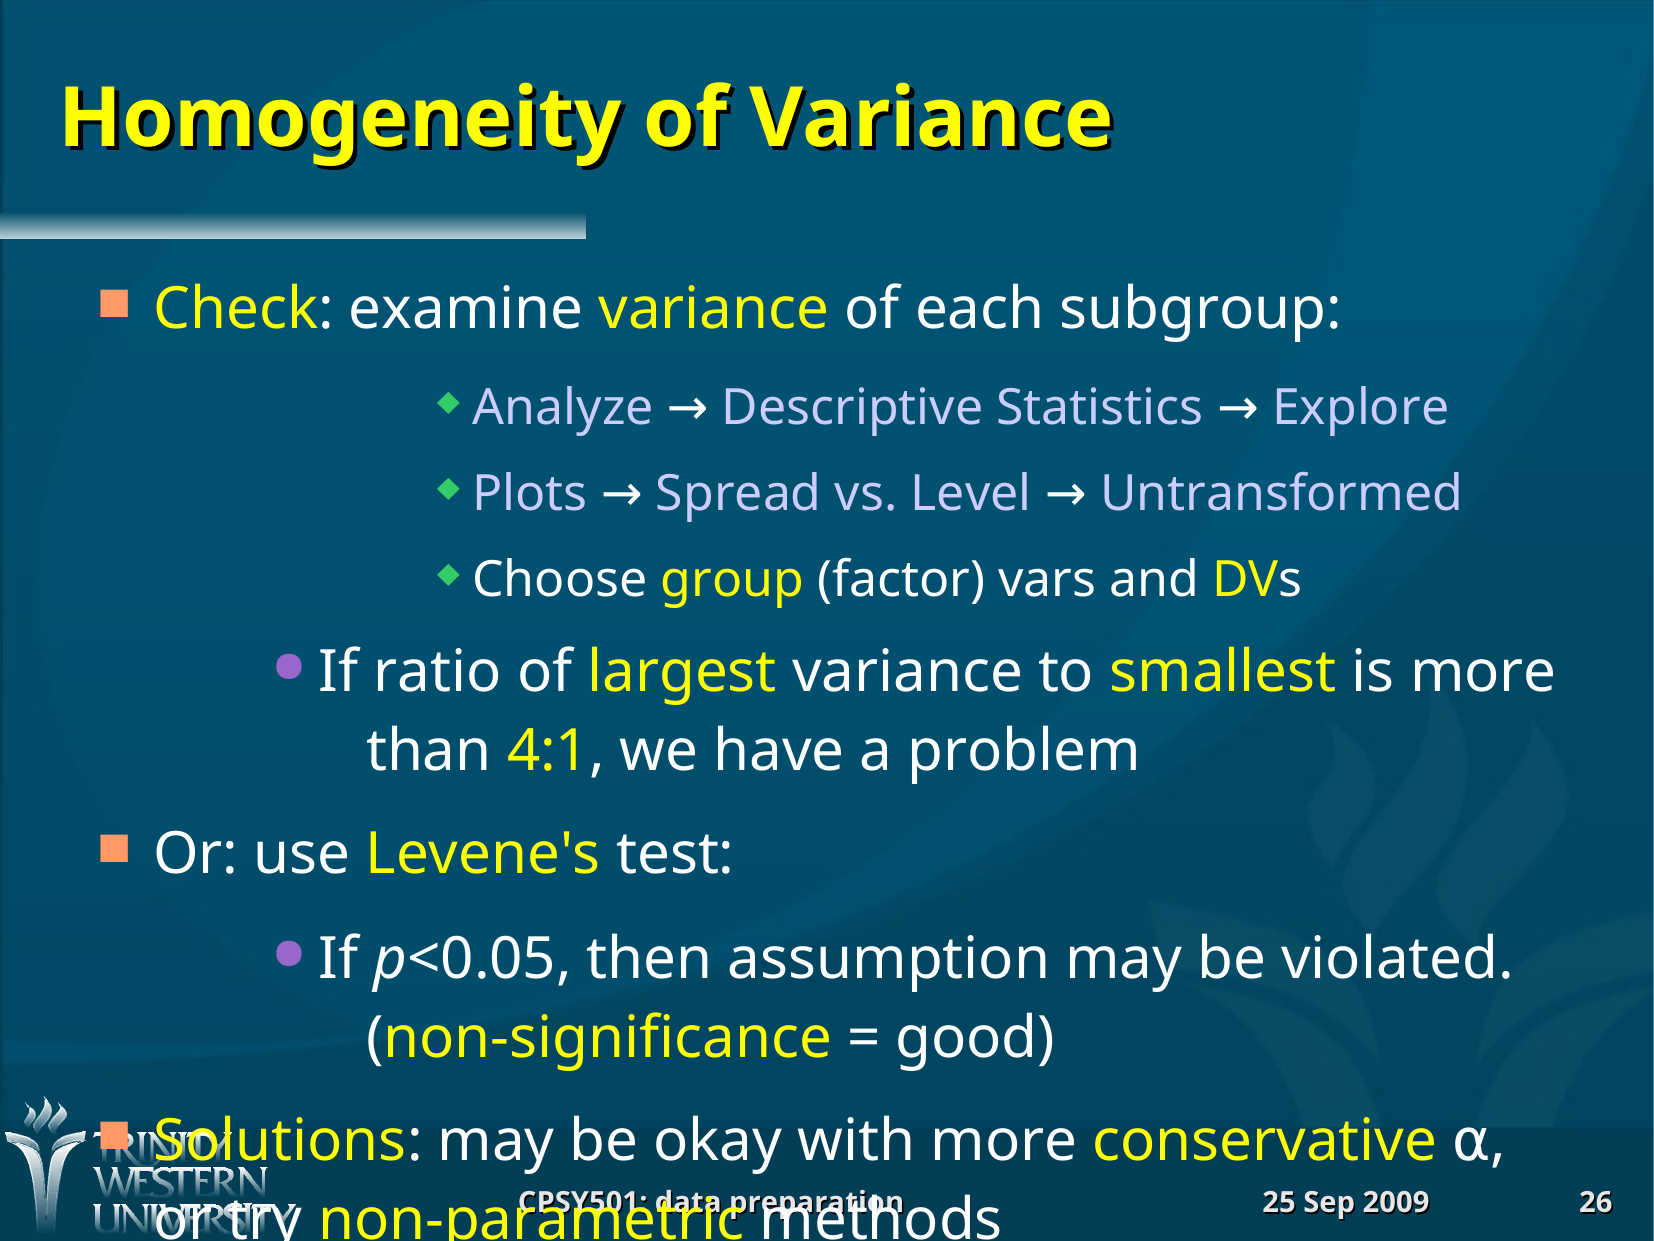

# Homogeneity of Variance
Check: examine variance of each subgroup:
Analyze → Descriptive Statistics → Explore
Plots → Spread vs. Level → Untransformed
Choose group (factor) vars and DVs
If ratio of largest variance to smallest is more than 4:1, we have a problem
Or: use Levene's test:
If p<0.05, then assumption may be violated. (non-significance = good)
Solutions: may be okay with more conservative α, or try non-parametric methods
CPSY501: data preparation
25 Sep 2009
26